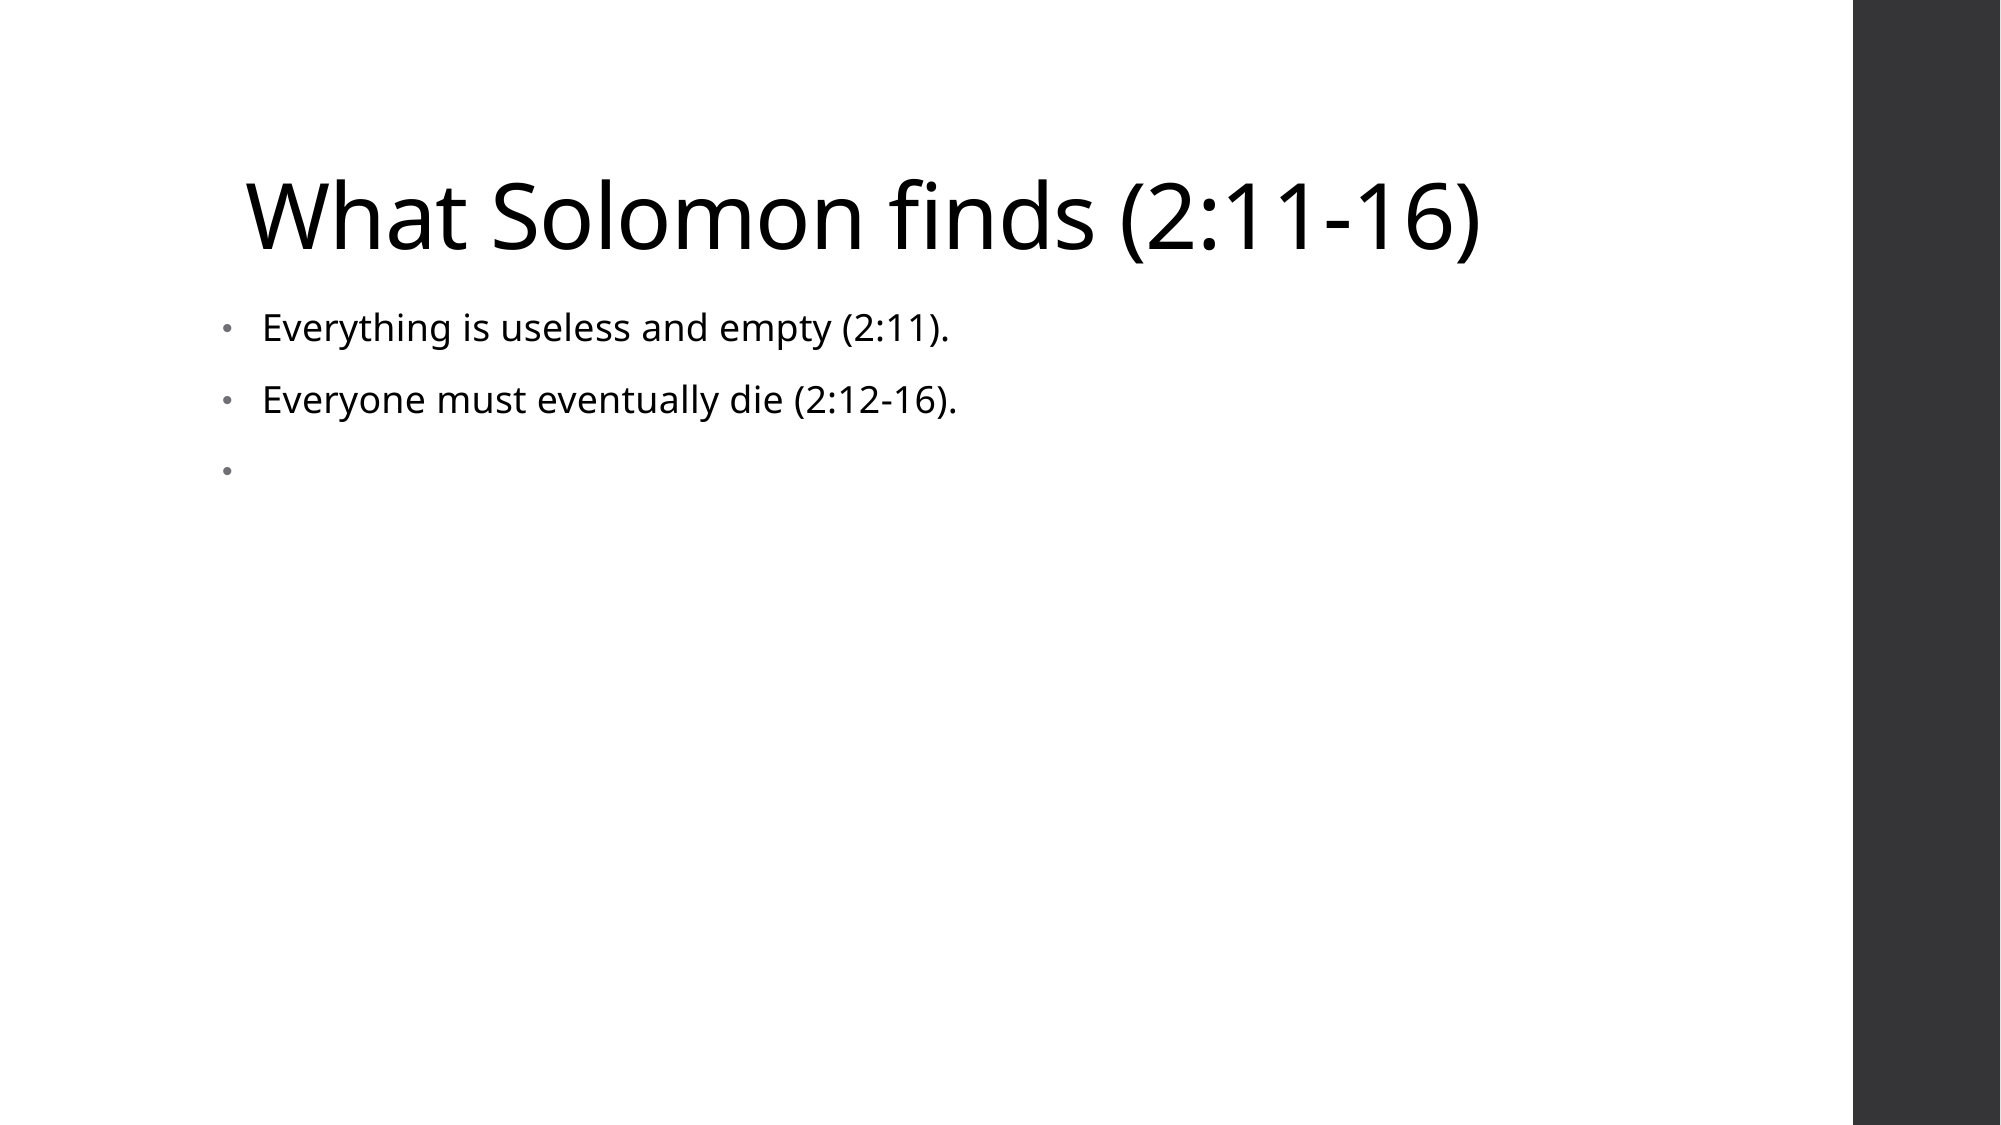

# What Solomon finds (2:11-16)
 Everything is useless and empty (2:11).
 Everyone must eventually die (2:12-16).